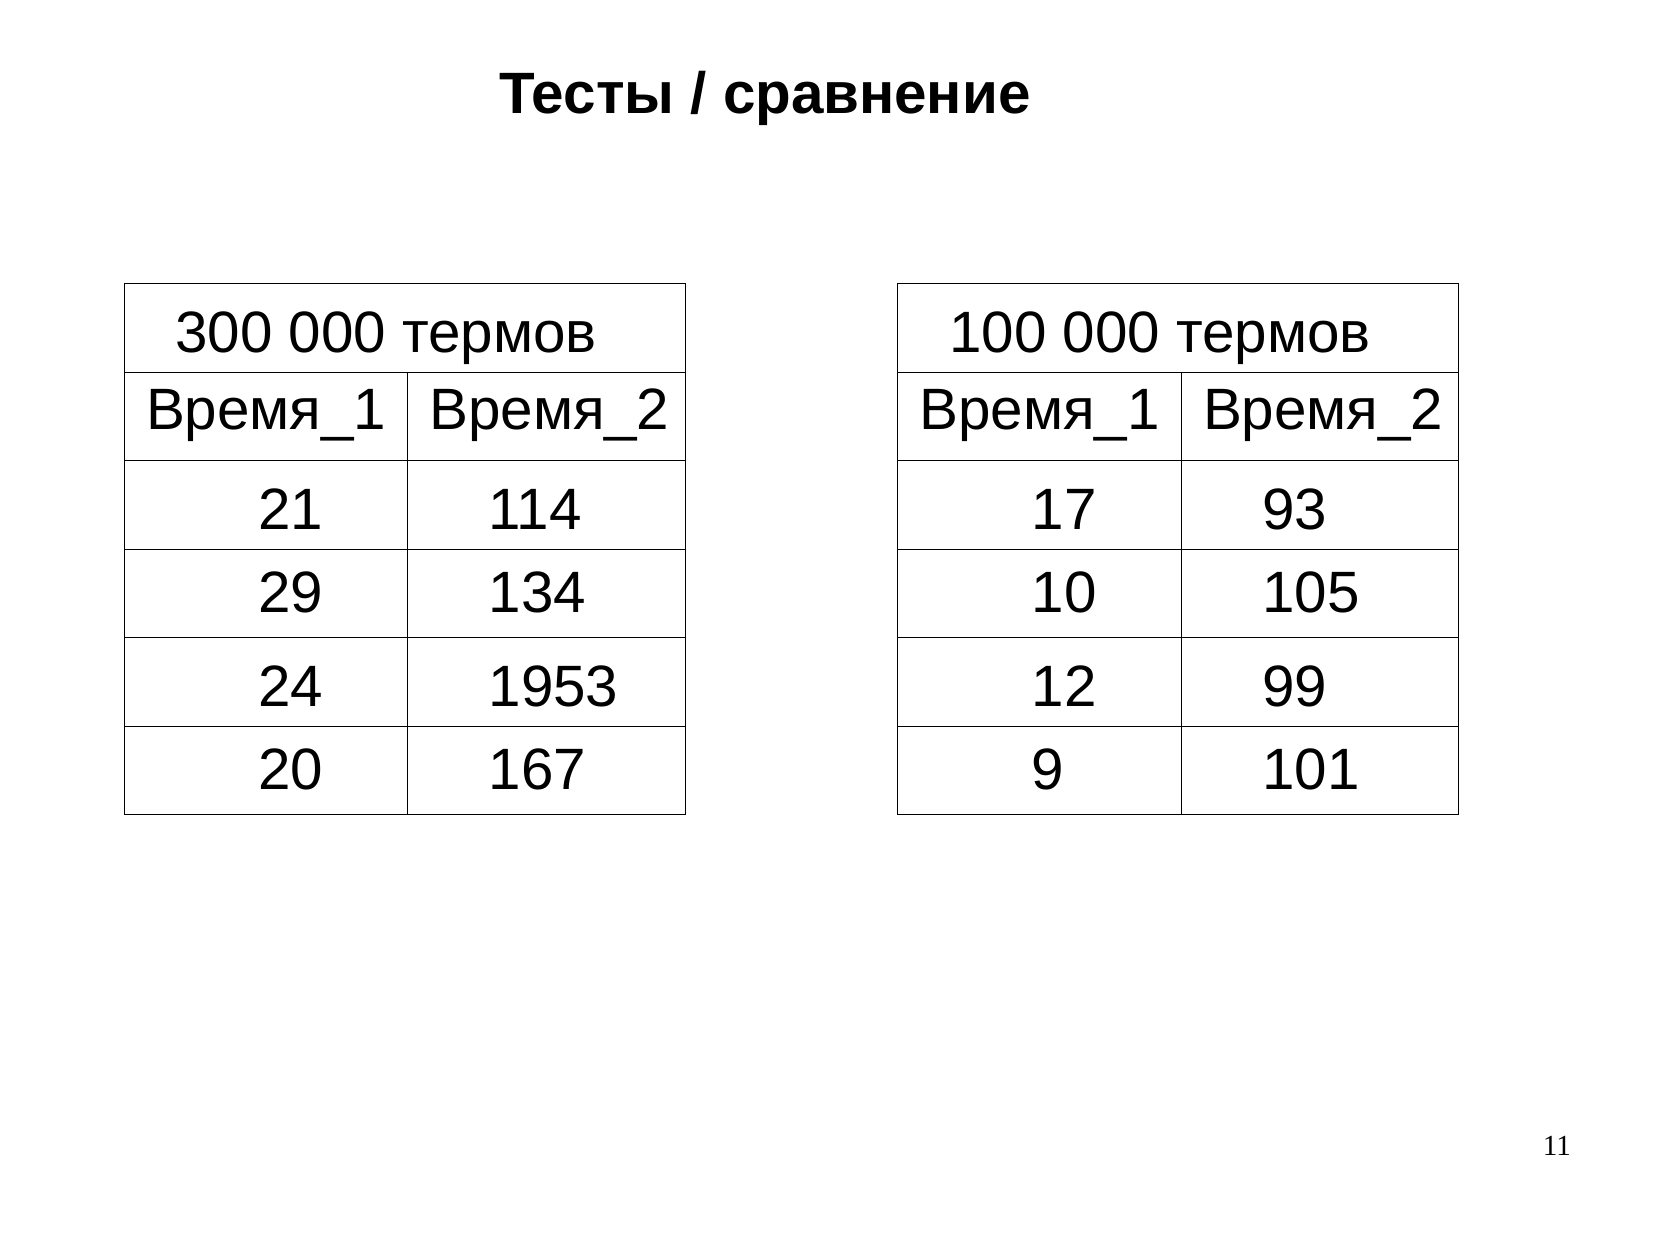

Тесты / сравнение
300 000 термов
100 000 термов
Время_1
Время_2
Время_1
Время_2
21
114
17
93
29
134
10
105
24
1953
12
99
20
167
9
101
11